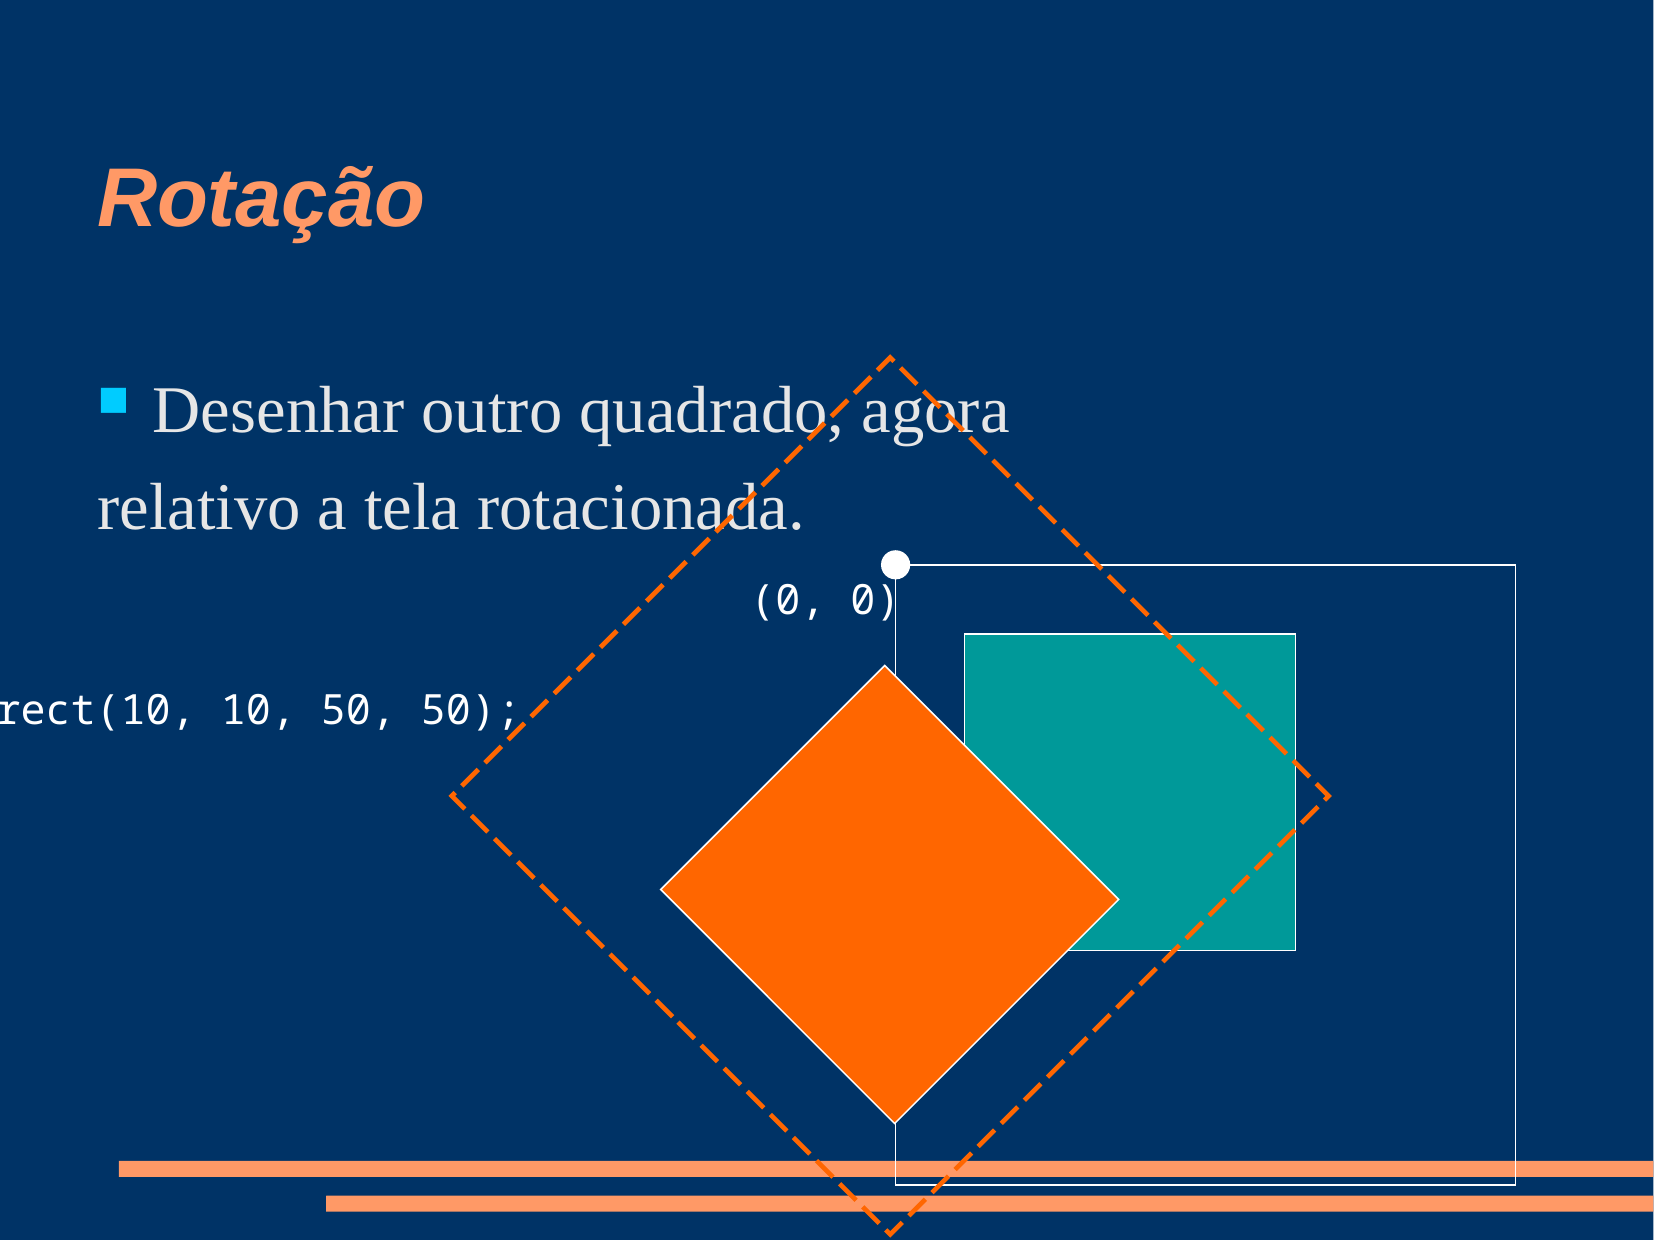

# Rotação
Desenhar outro quadrado, agora
relativo a tela rotacionada.
(0, 0)
rect(10, 10, 50, 50);